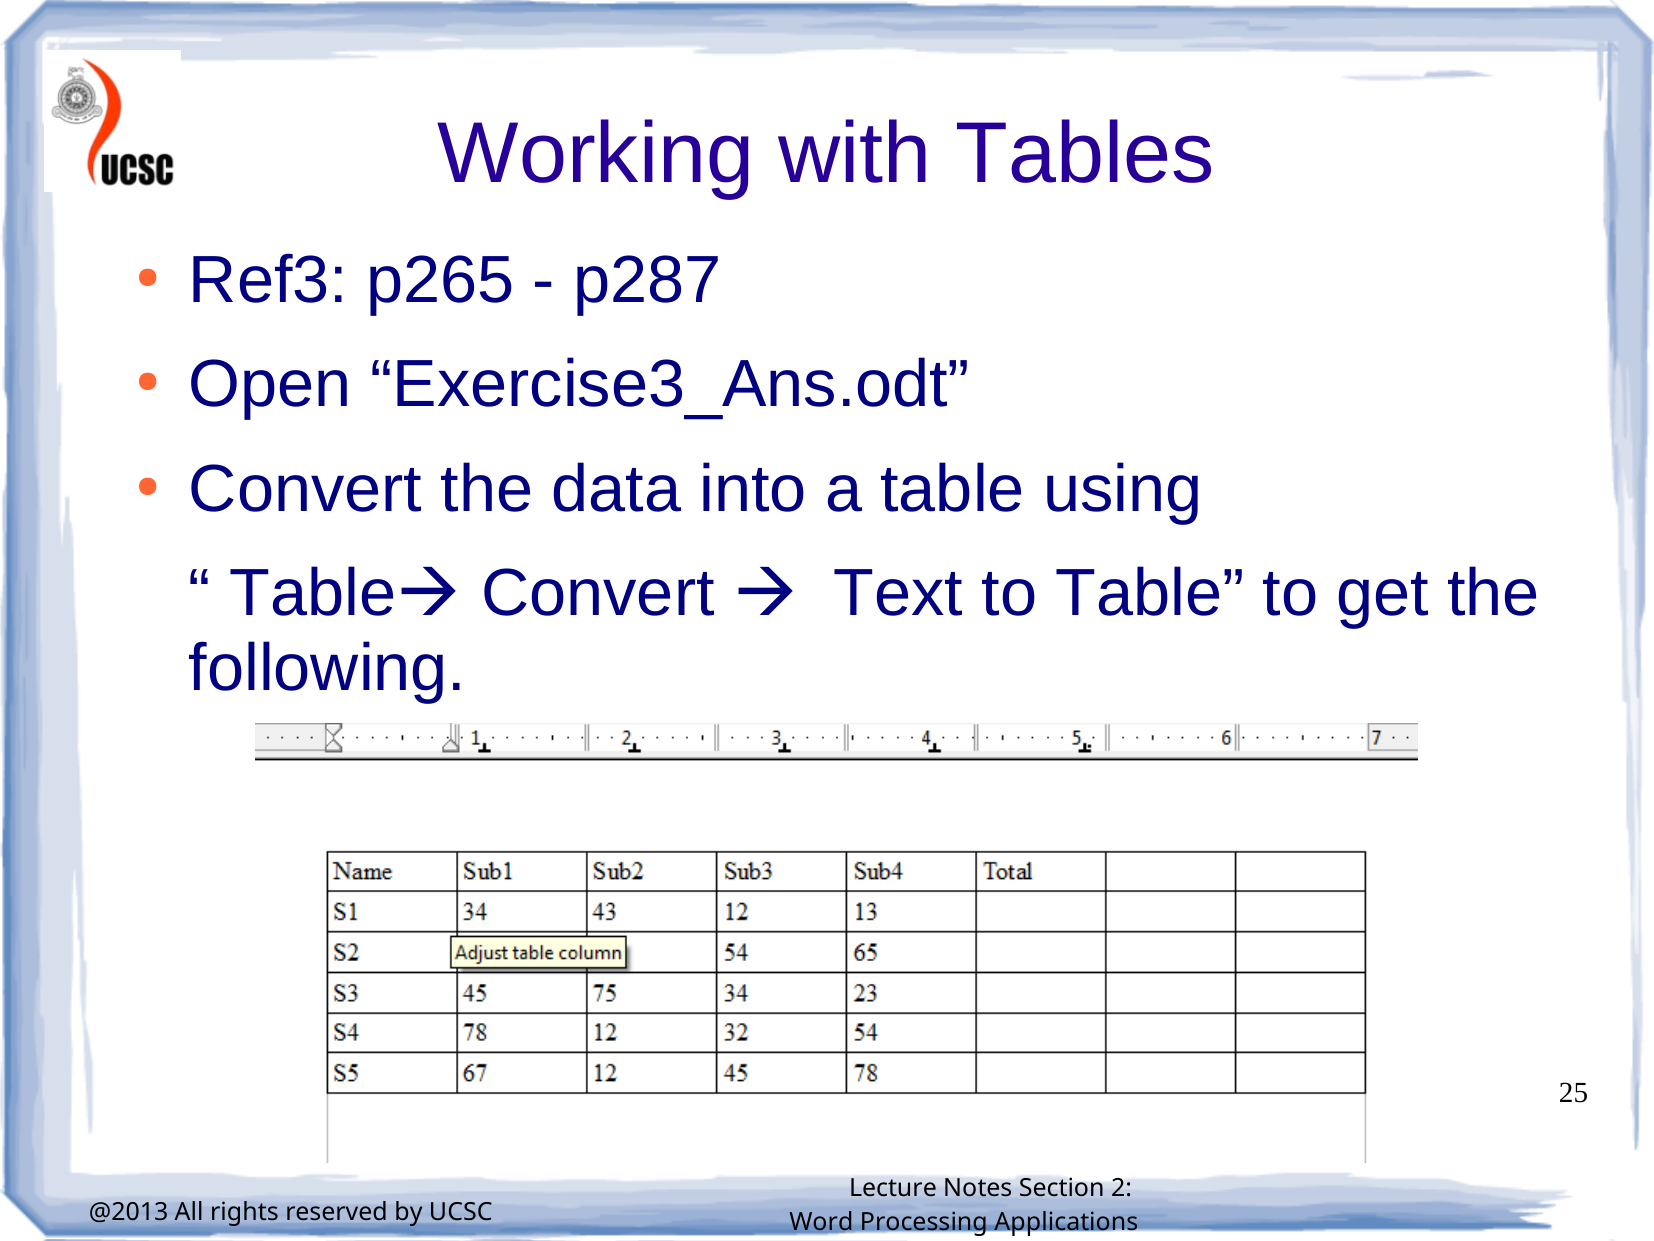

# Working with Tables
Ref3: p265 - p287
Open “Exercise3_Ans.odt”
Convert the data into a table using
“ Table Convert  Text to Table” to get the following.
25